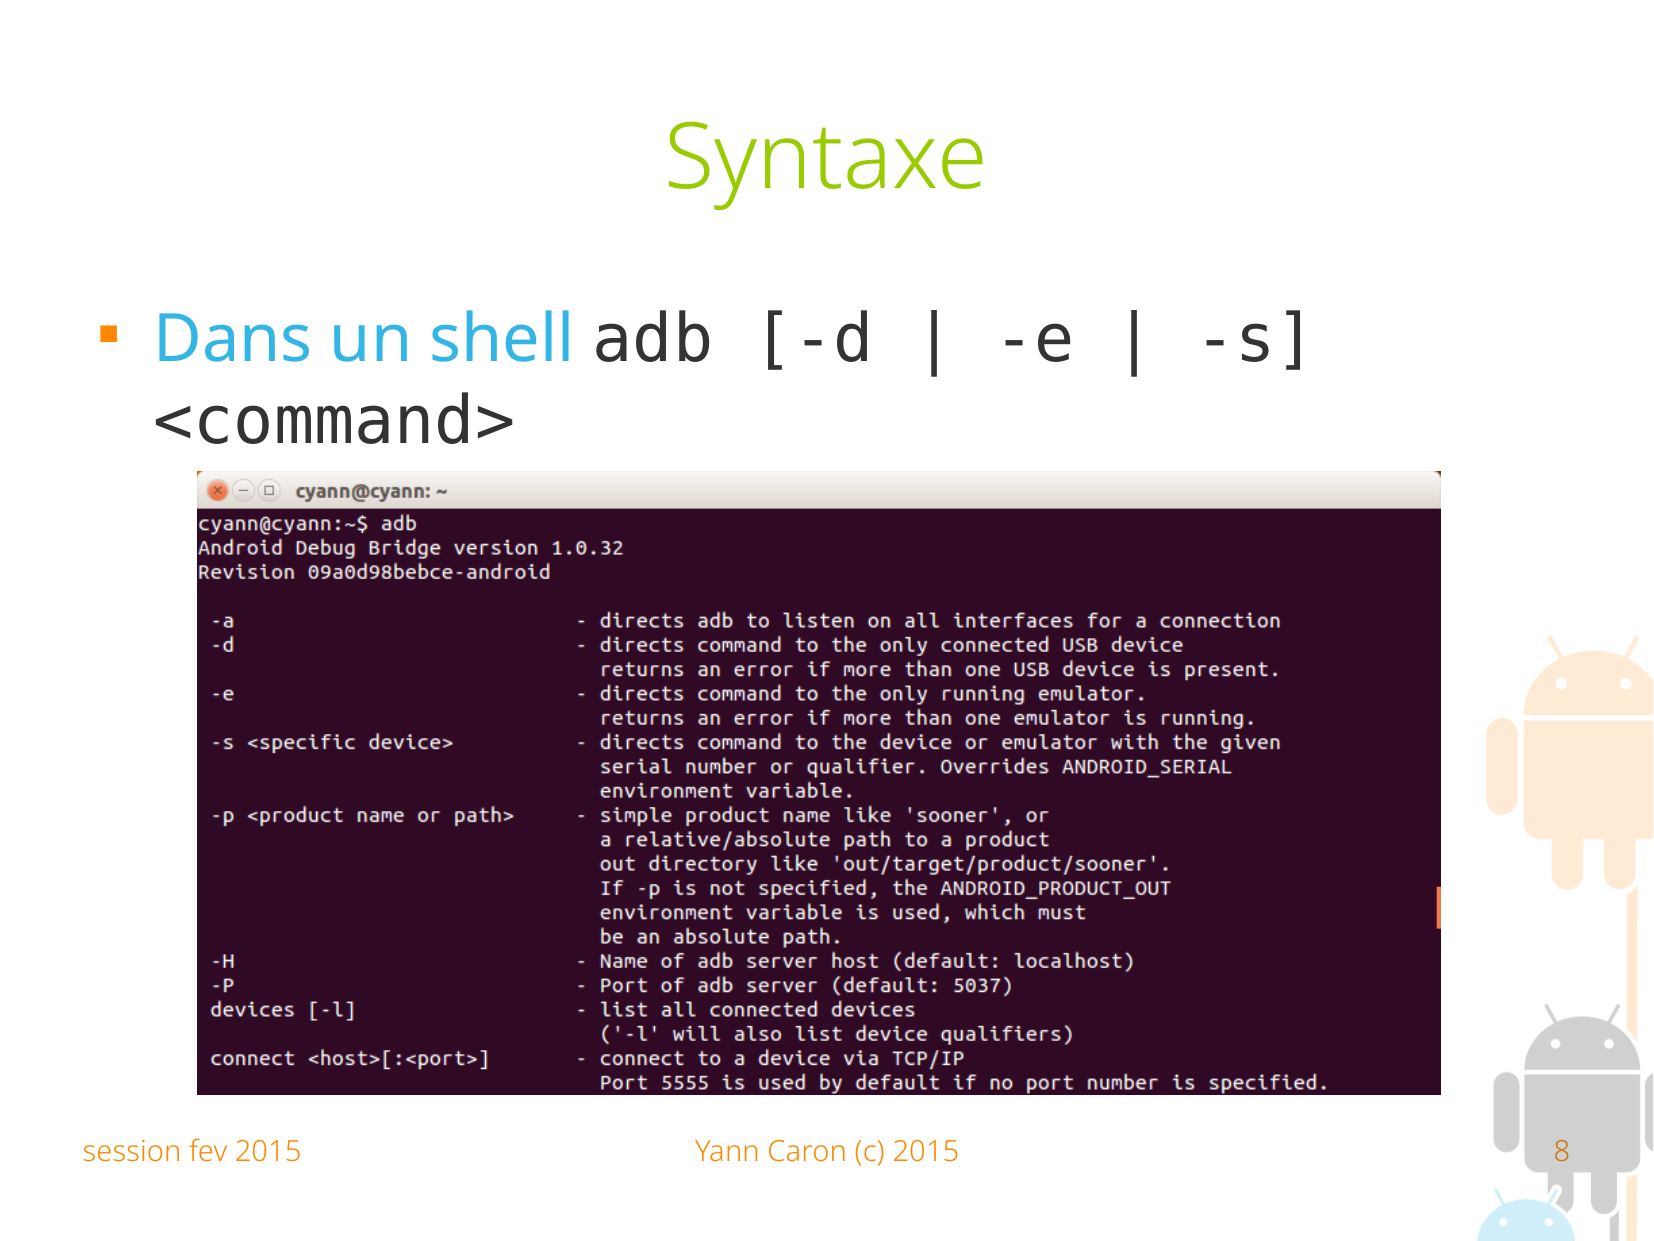

# Syntaxe
Dans un shell adb [-d | -e | -s] <command>
session fev 2015
Yann Caron (c) 2015
8